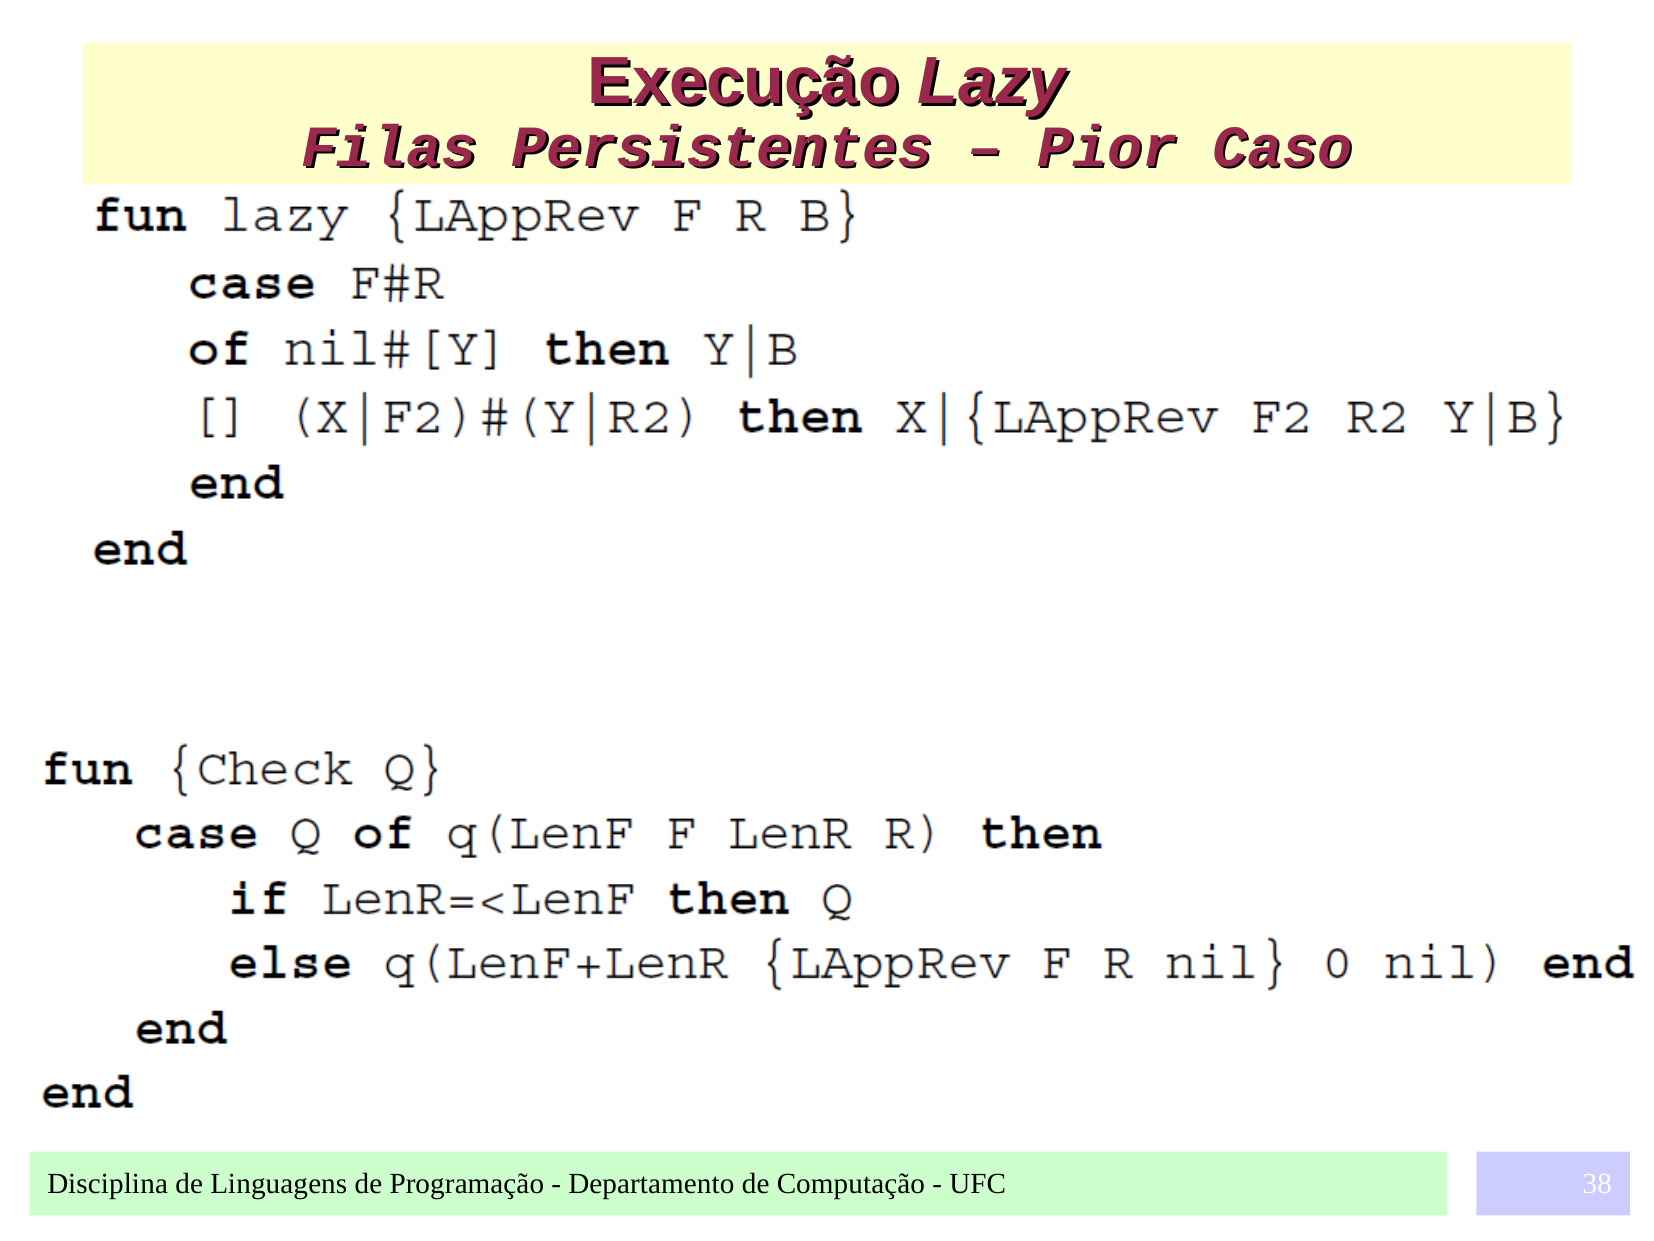

# Execução Lazy Filas Persistentes – Pior Caso
Disciplina de Linguagens de Programação - Departamento de Computação - UFC
38